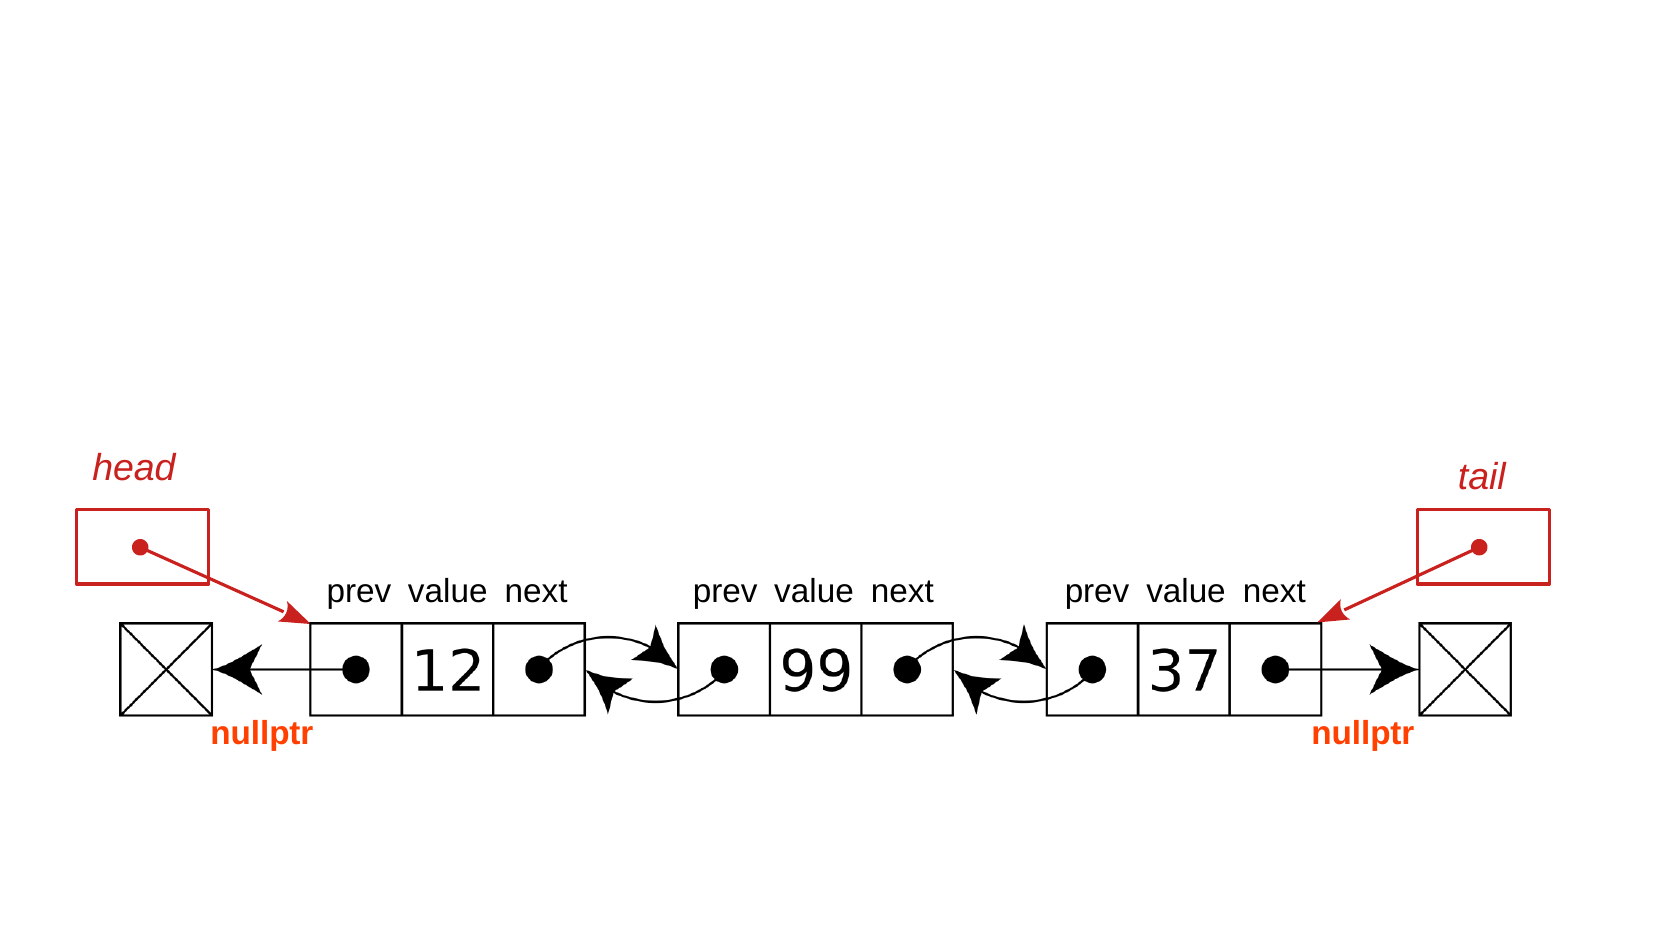

head
tail
value
next
value
next
value
next
prev
prev
prev
nullptr
nullptr